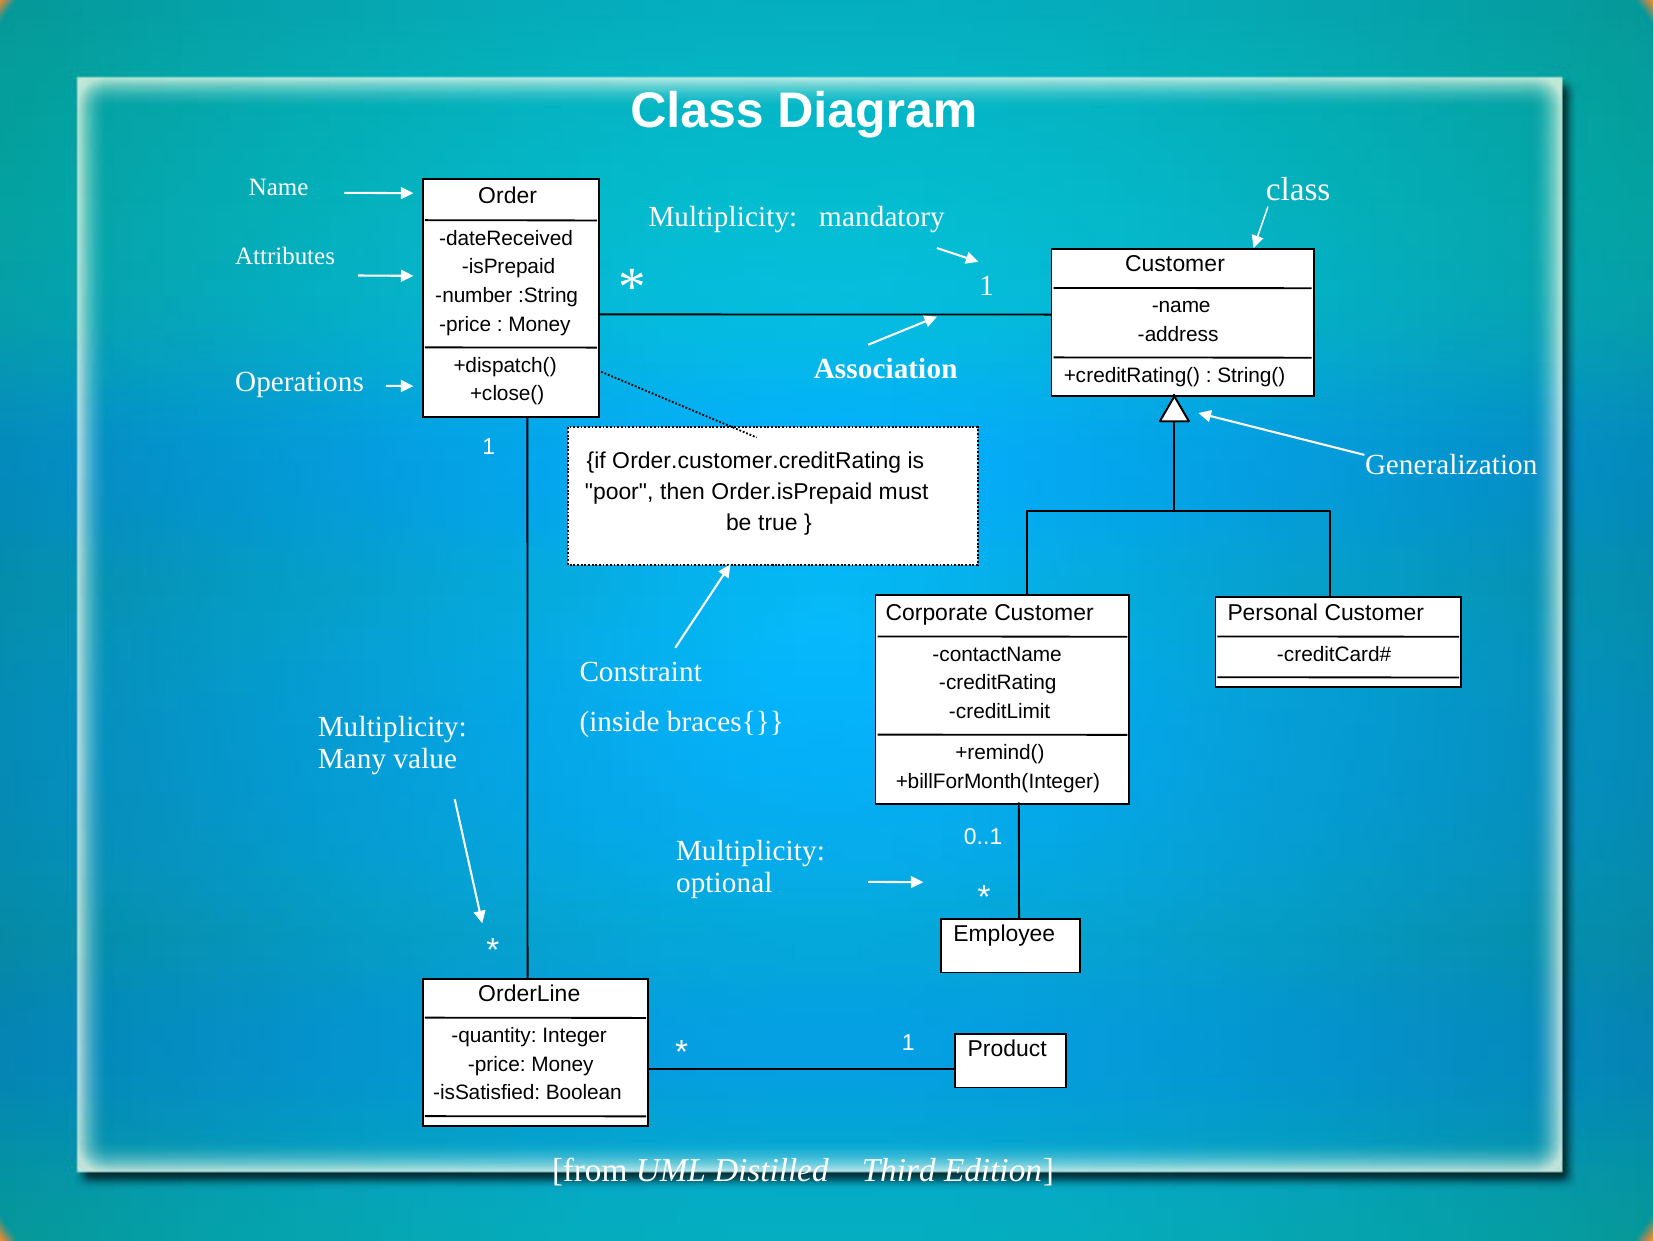

# Class Diagram
class
Name
Order
Multiplicity: mandatory
-dateReceived
Attributes
*
Customer
-isPrepaid
1
-number :String
-name
-price : Money
-address
Association
+dispatch()
Operations
+creditRating() : String()
+close()
1
Generalization
{if Order.customer.creditRating is
"poor", then Order.isPrepaid must
be true }
Corporate Customer
Personal Customer
-contactName
-creditCard#
Constraint
(inside braces{}}
-creditRating
-creditLimit
Multiplicity:
Many value
+remind()
+billForMonth(Integer)
0..1
Multiplicity: optional
*
Employee
*
OrderLine
-quantity: Integer
1
*
Product
-price: Money
-isSatisfied: Boolean
[from UML Distilled Third Edition]